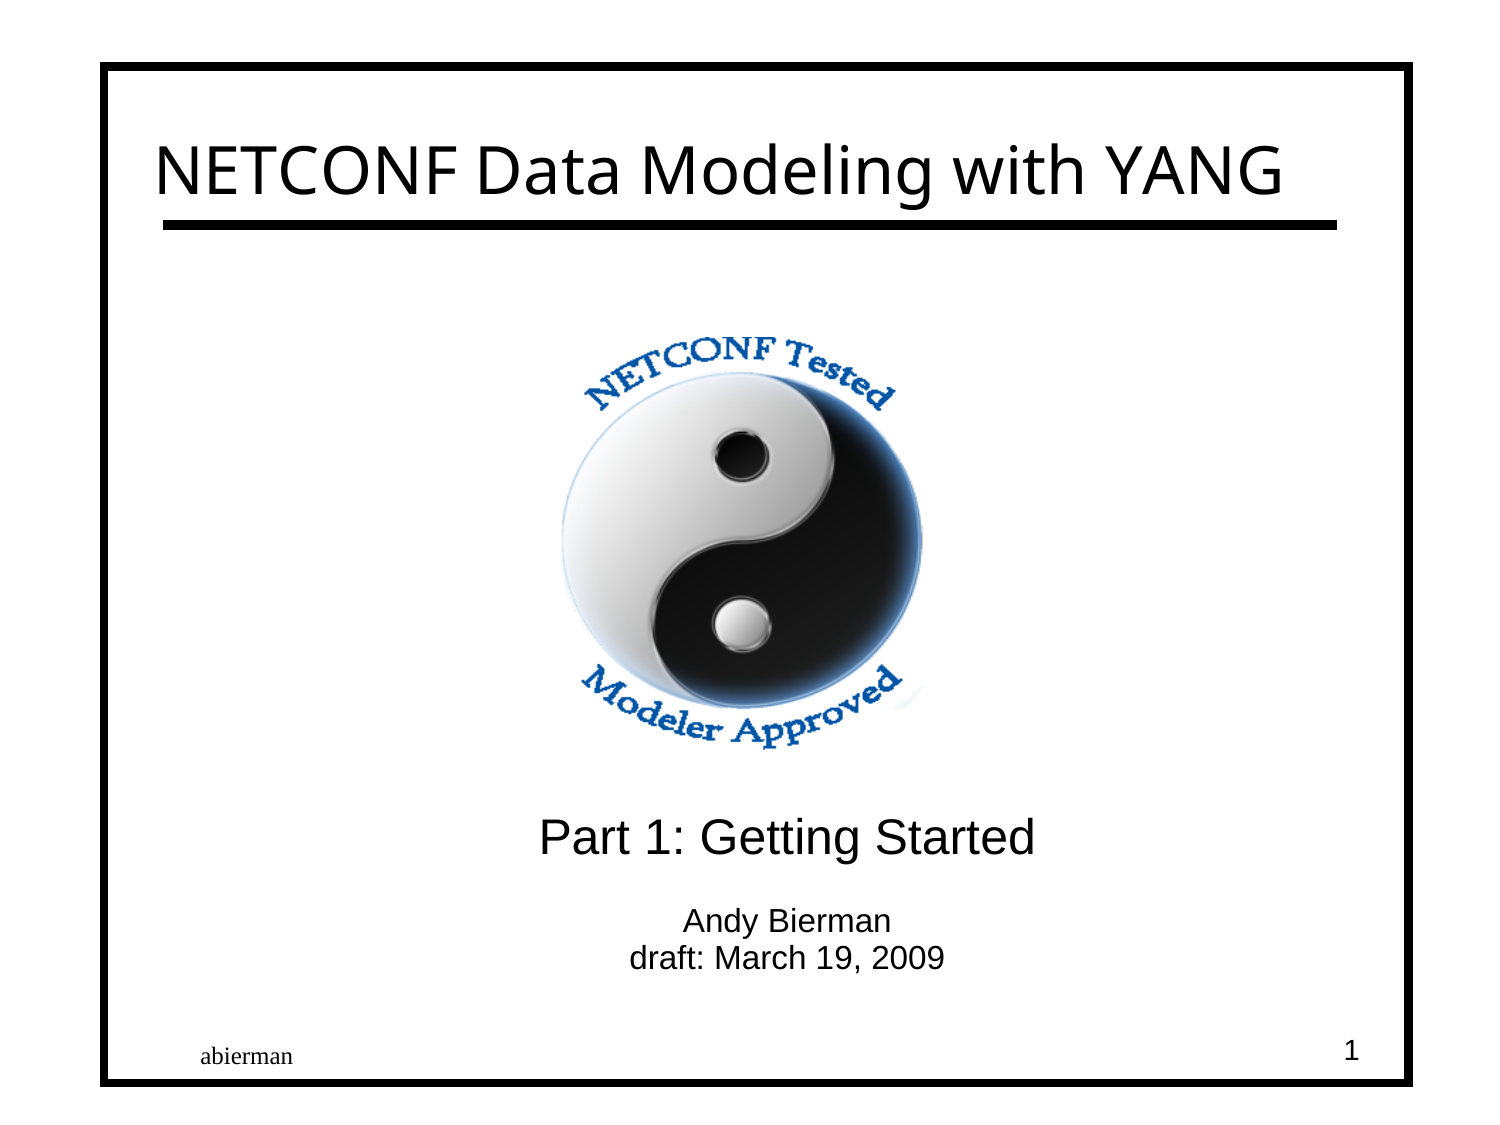

# NETCONF Data Modeling with YANG
Part 1: Getting Started
Andy Bierman
draft: March 19, 2009
1